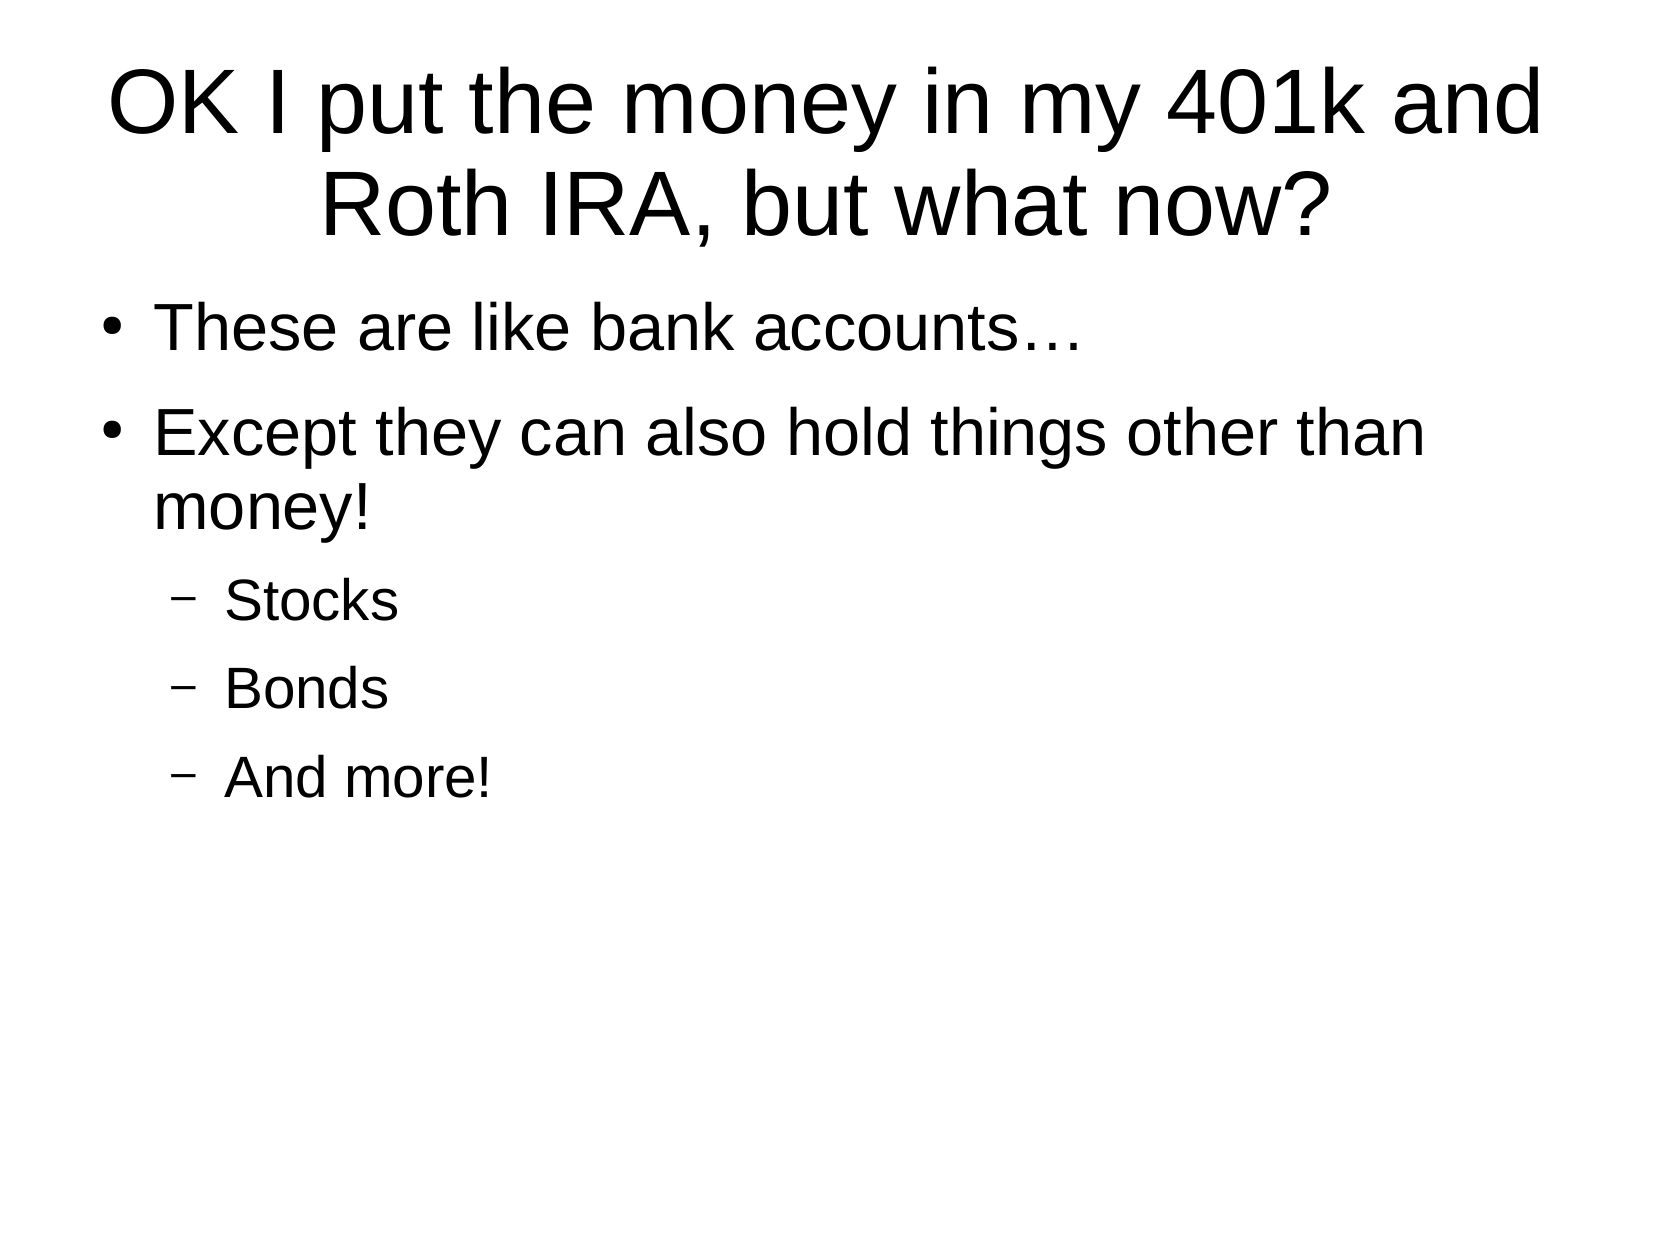

# OK I put the money in my 401k and Roth IRA, but what now?
These are like bank accounts…
Except they can also hold things other than money!
Stocks
Bonds
And more!